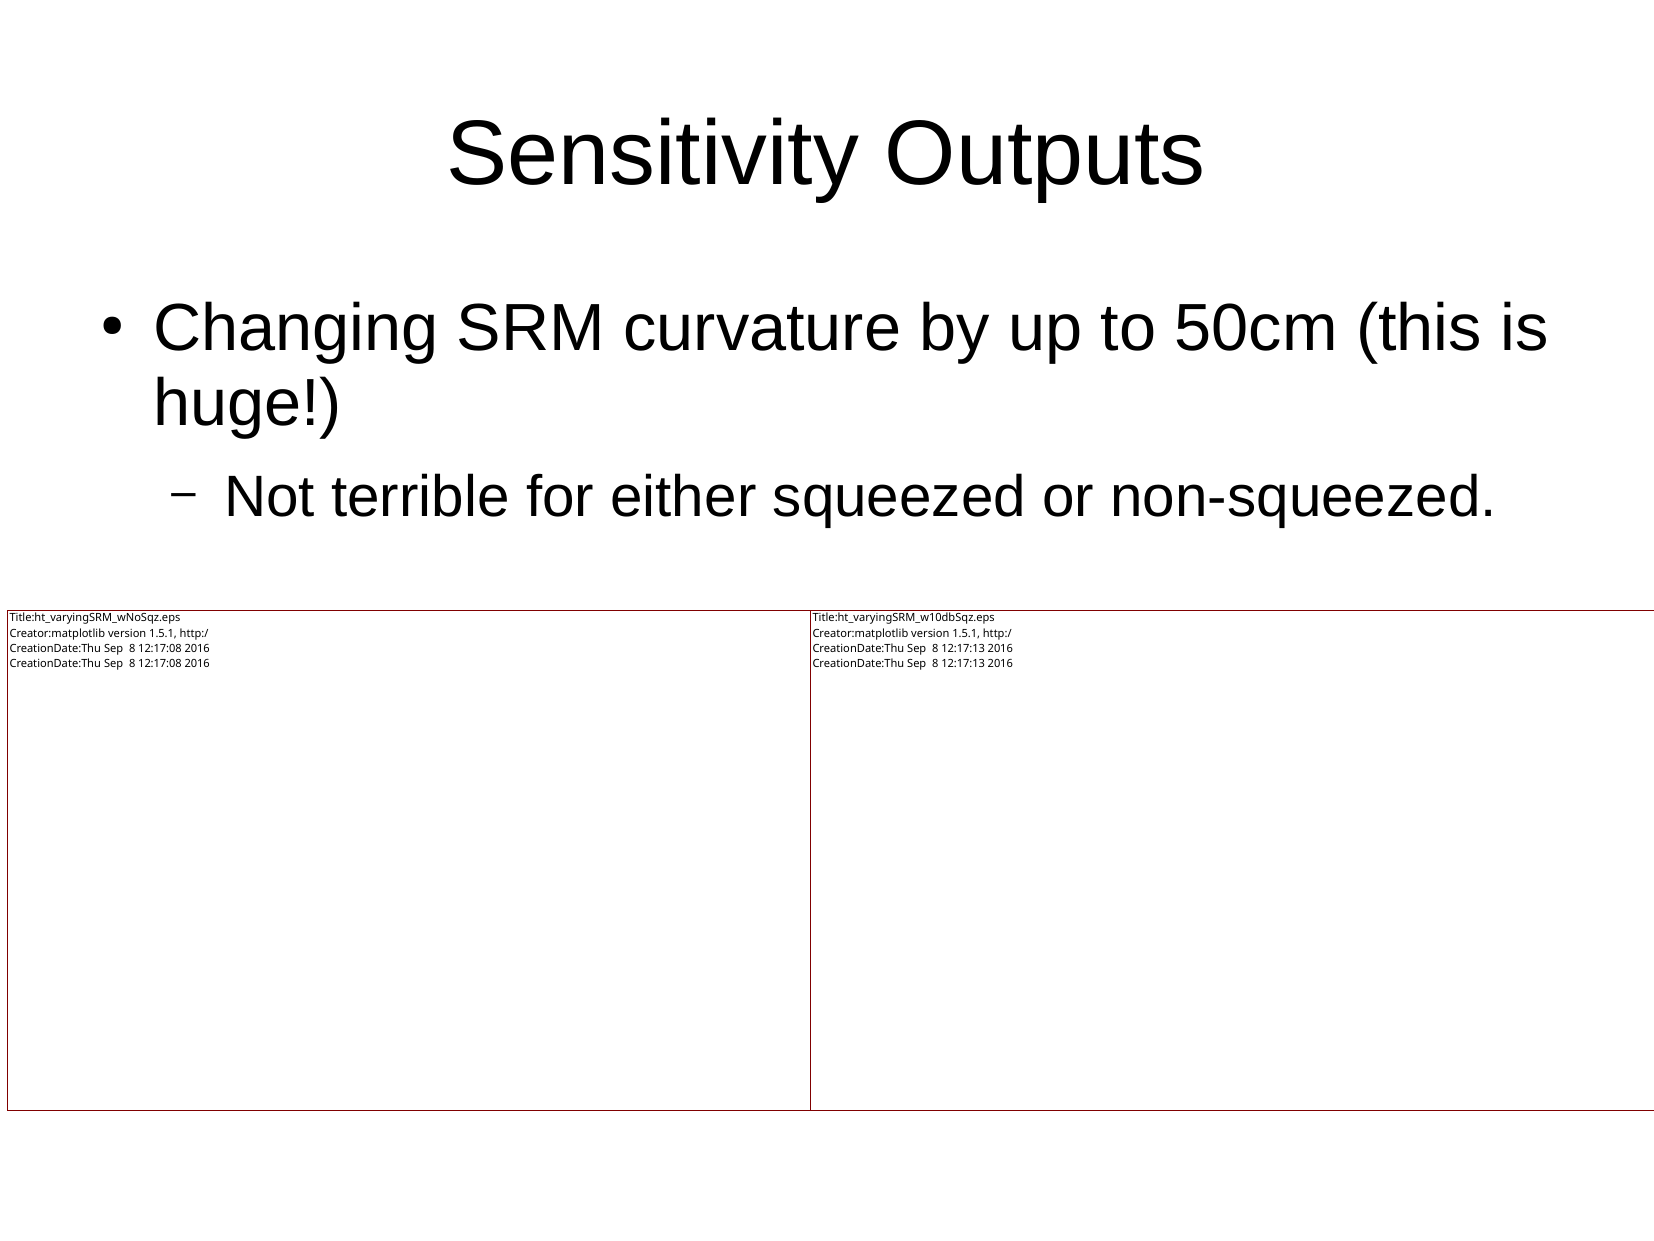

# Sensitivity Outputs
Changing SRM curvature by up to 50cm (this is huge!)
Not terrible for either squeezed or non-squeezed.